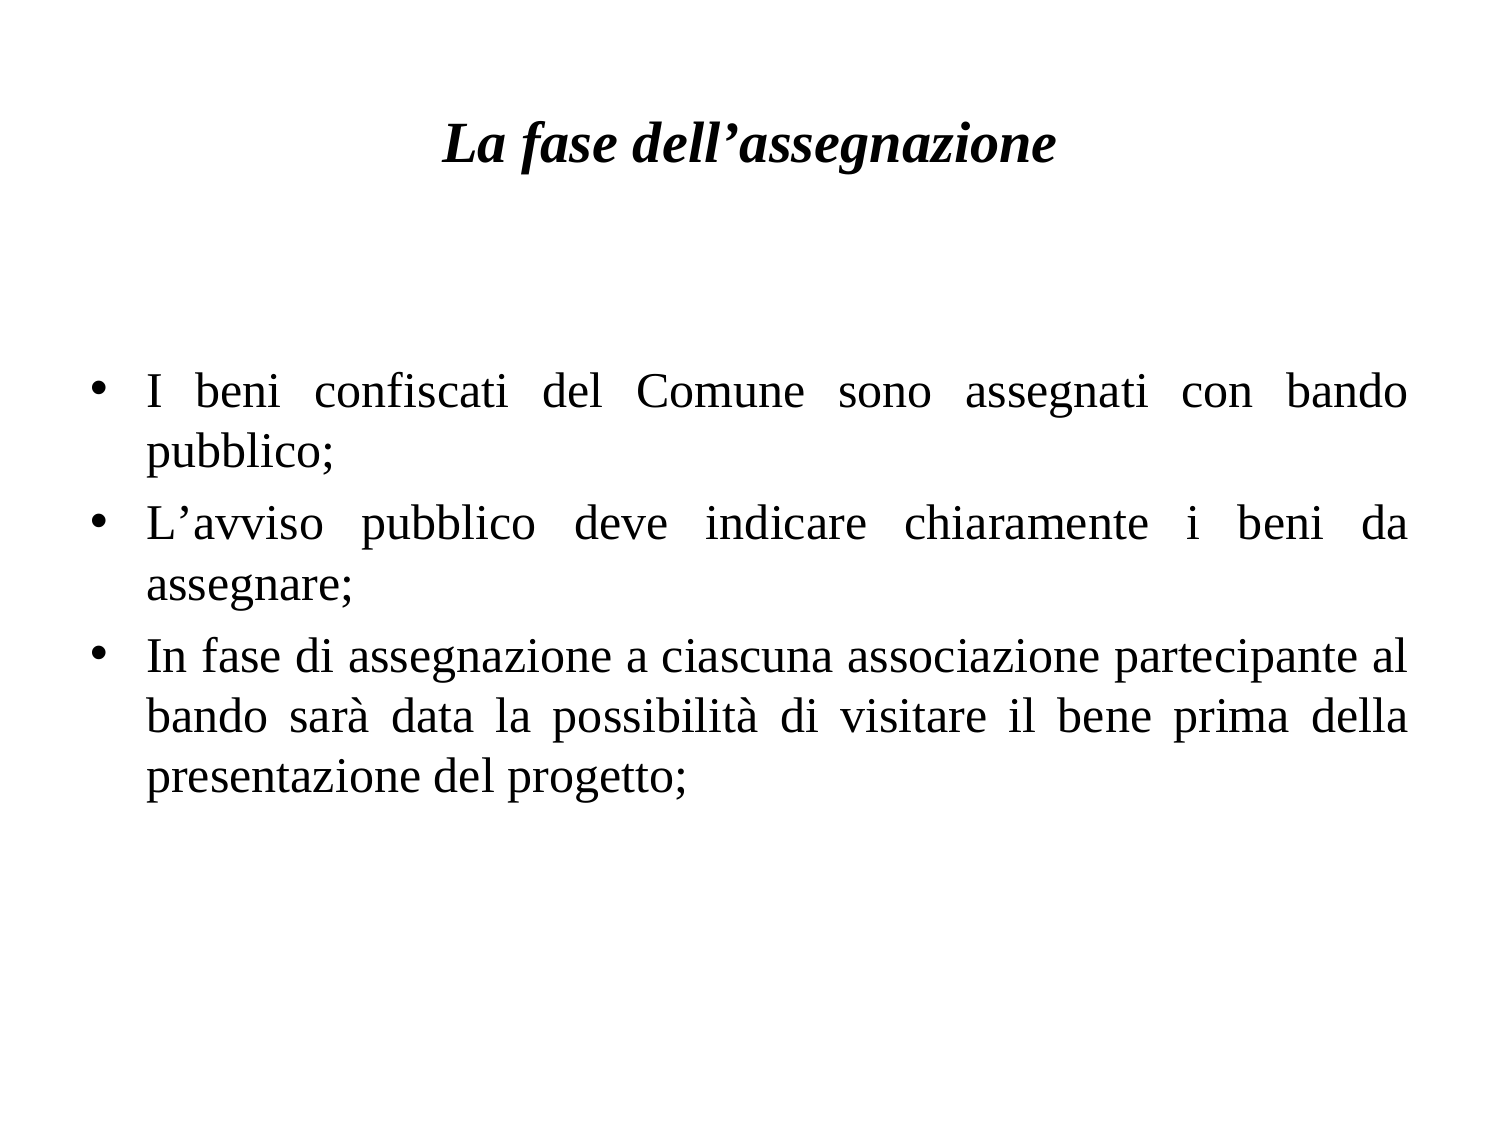

# La fase dell’assegnazione
I beni confiscati del Comune sono assegnati con bando pubblico;
L’avviso pubblico deve indicare chiaramente i beni da assegnare;
In fase di assegnazione a ciascuna associazione partecipante al bando sarà data la possibilità di visitare il bene prima della presentazione del progetto;